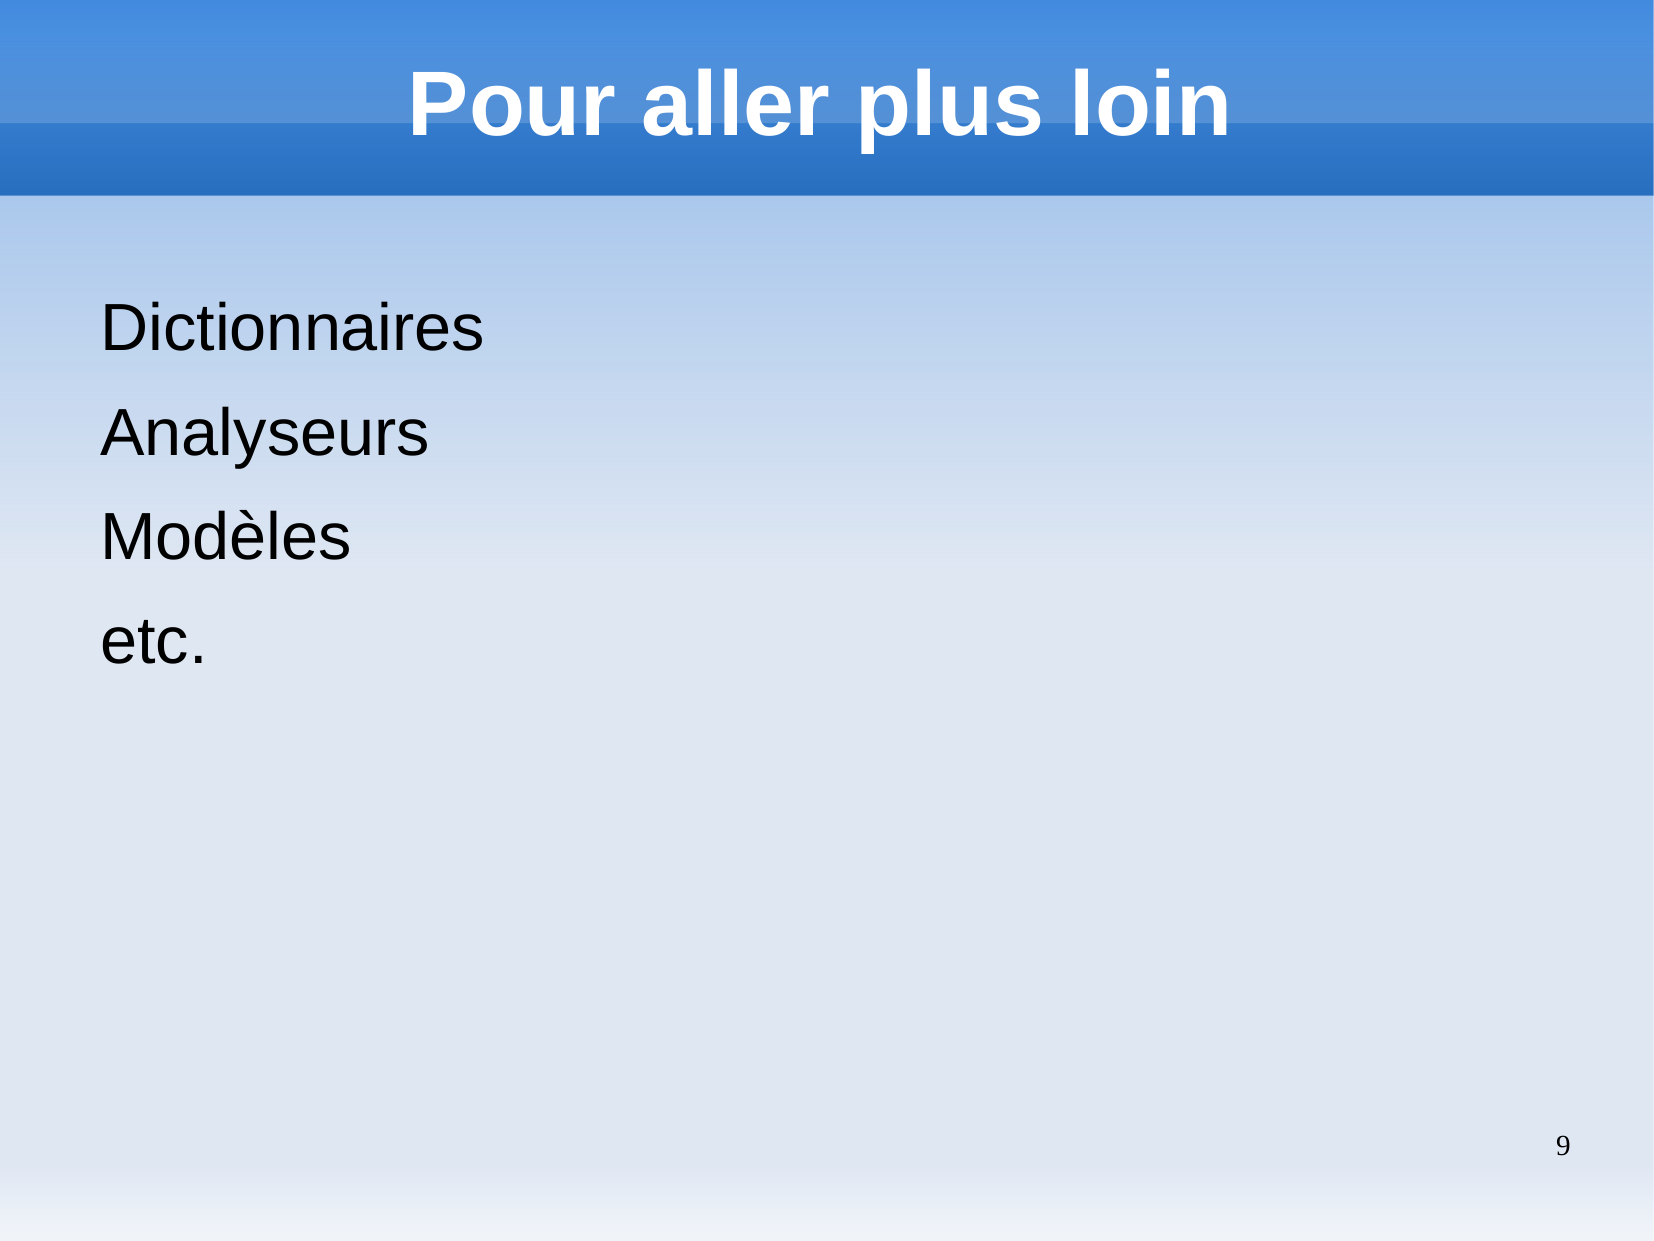

# Pour aller plus loin
Dictionnaires
Analyseurs
Modèles
etc.
9